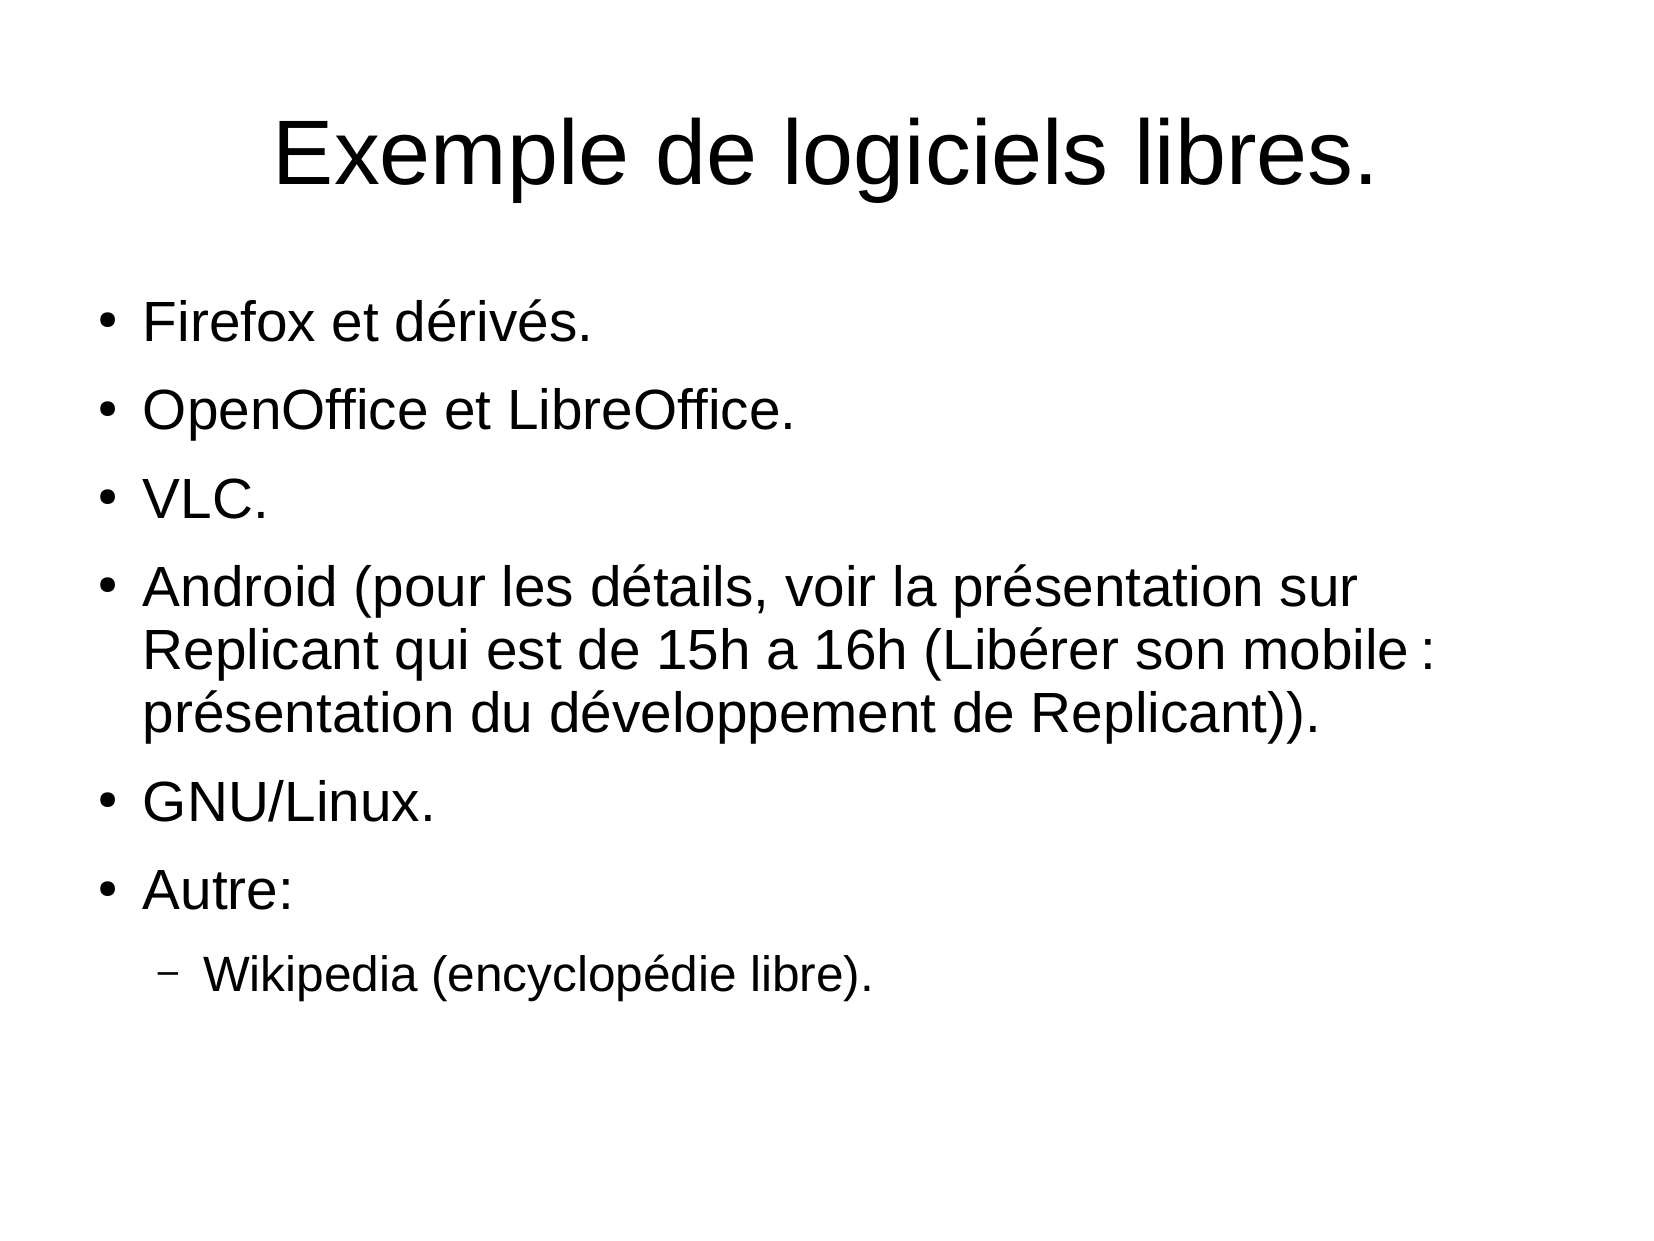

# Exemple de logiciels libres.
Firefox et dérivés.
OpenOffice et LibreOffice.
VLC.
Android (pour les détails, voir la présentation sur Replicant qui est de 15h a 16h (Libérer son mobile : présentation du développement de Replicant)).
GNU/Linux.
Autre:
Wikipedia (encyclopédie libre).